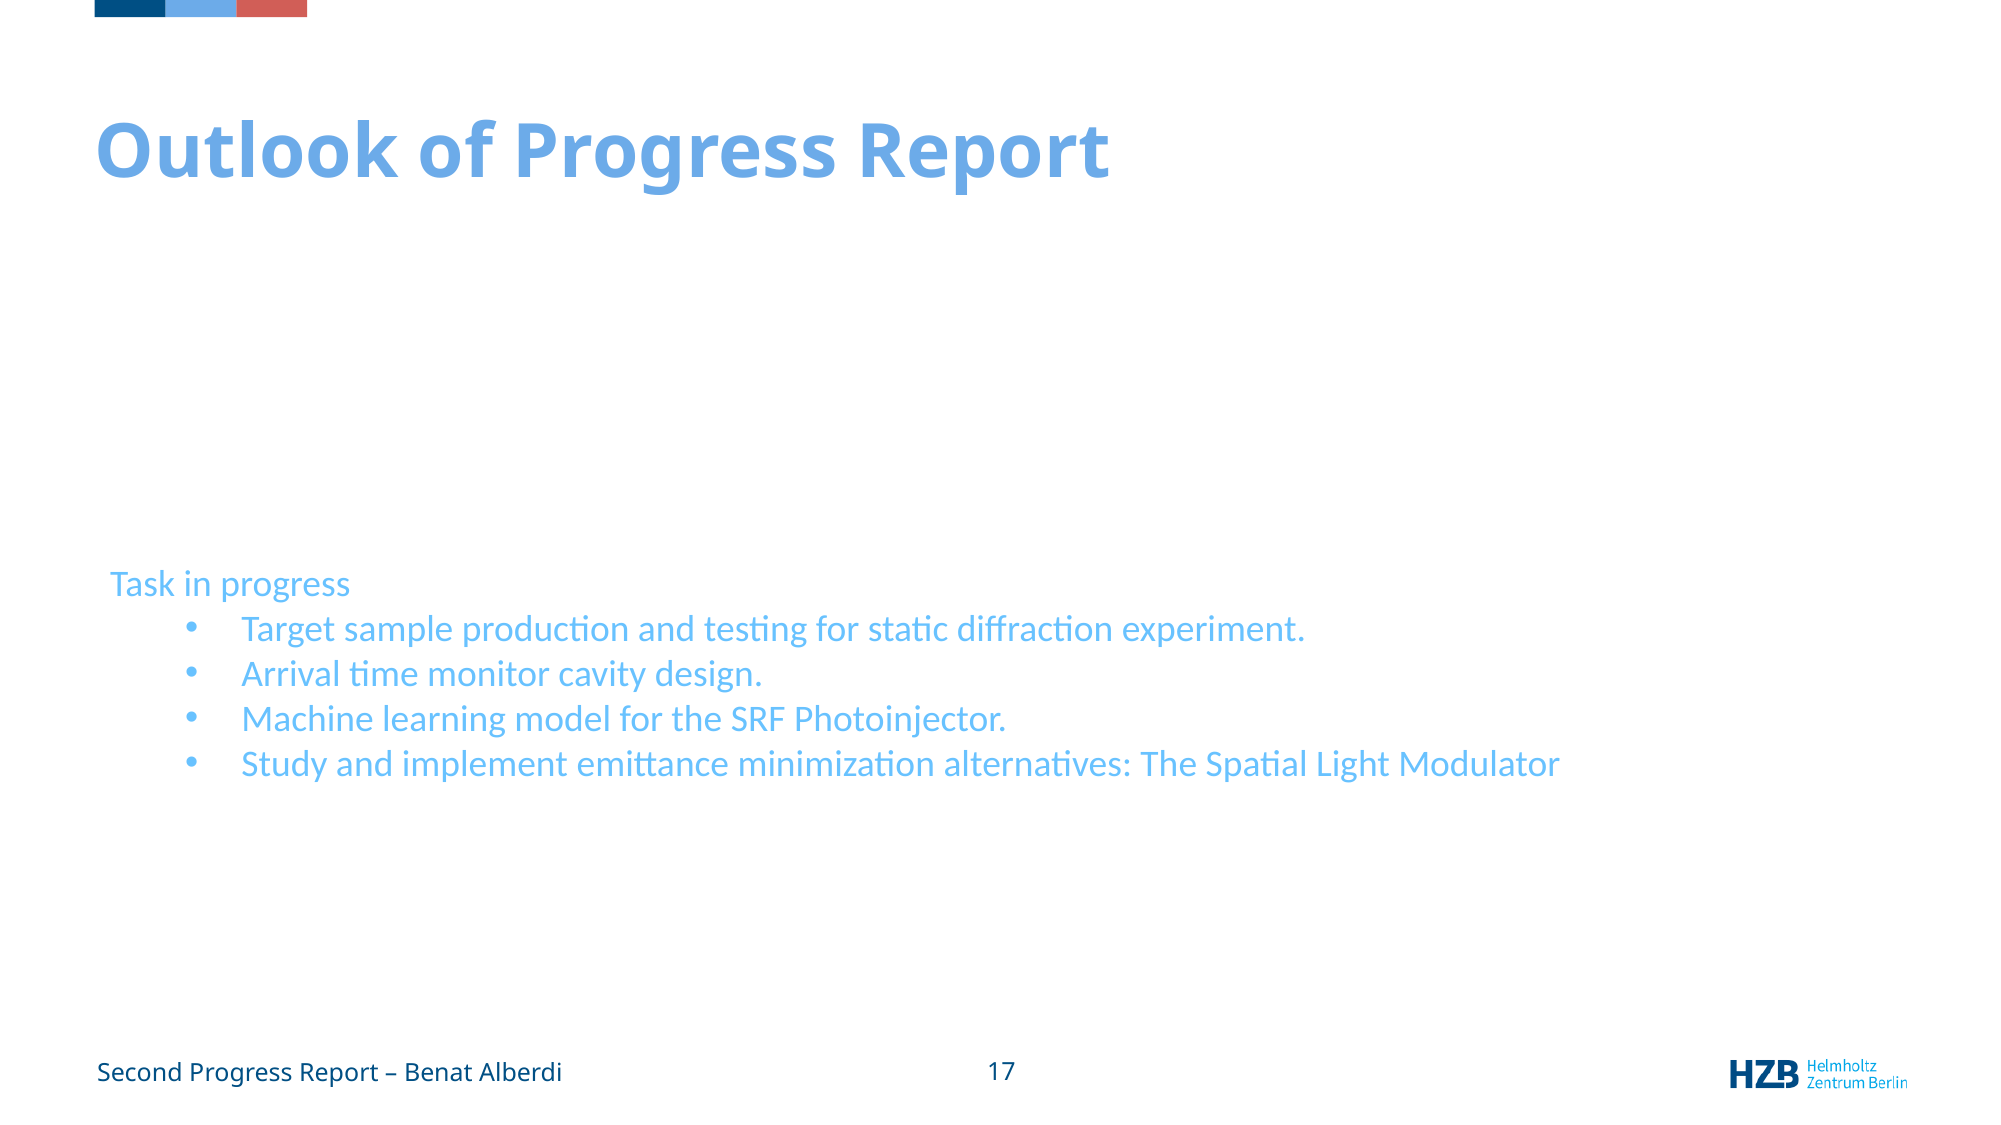

# Outlook of Progress Report
Task in progress
Target sample production and testing for static diffraction experiment.
Arrival time monitor cavity design.
Machine learning model for the SRF Photoinjector.
Study and implement emittance minimization alternatives: The Spatial Light Modulator
Second Progress Report – Benat Alberdi